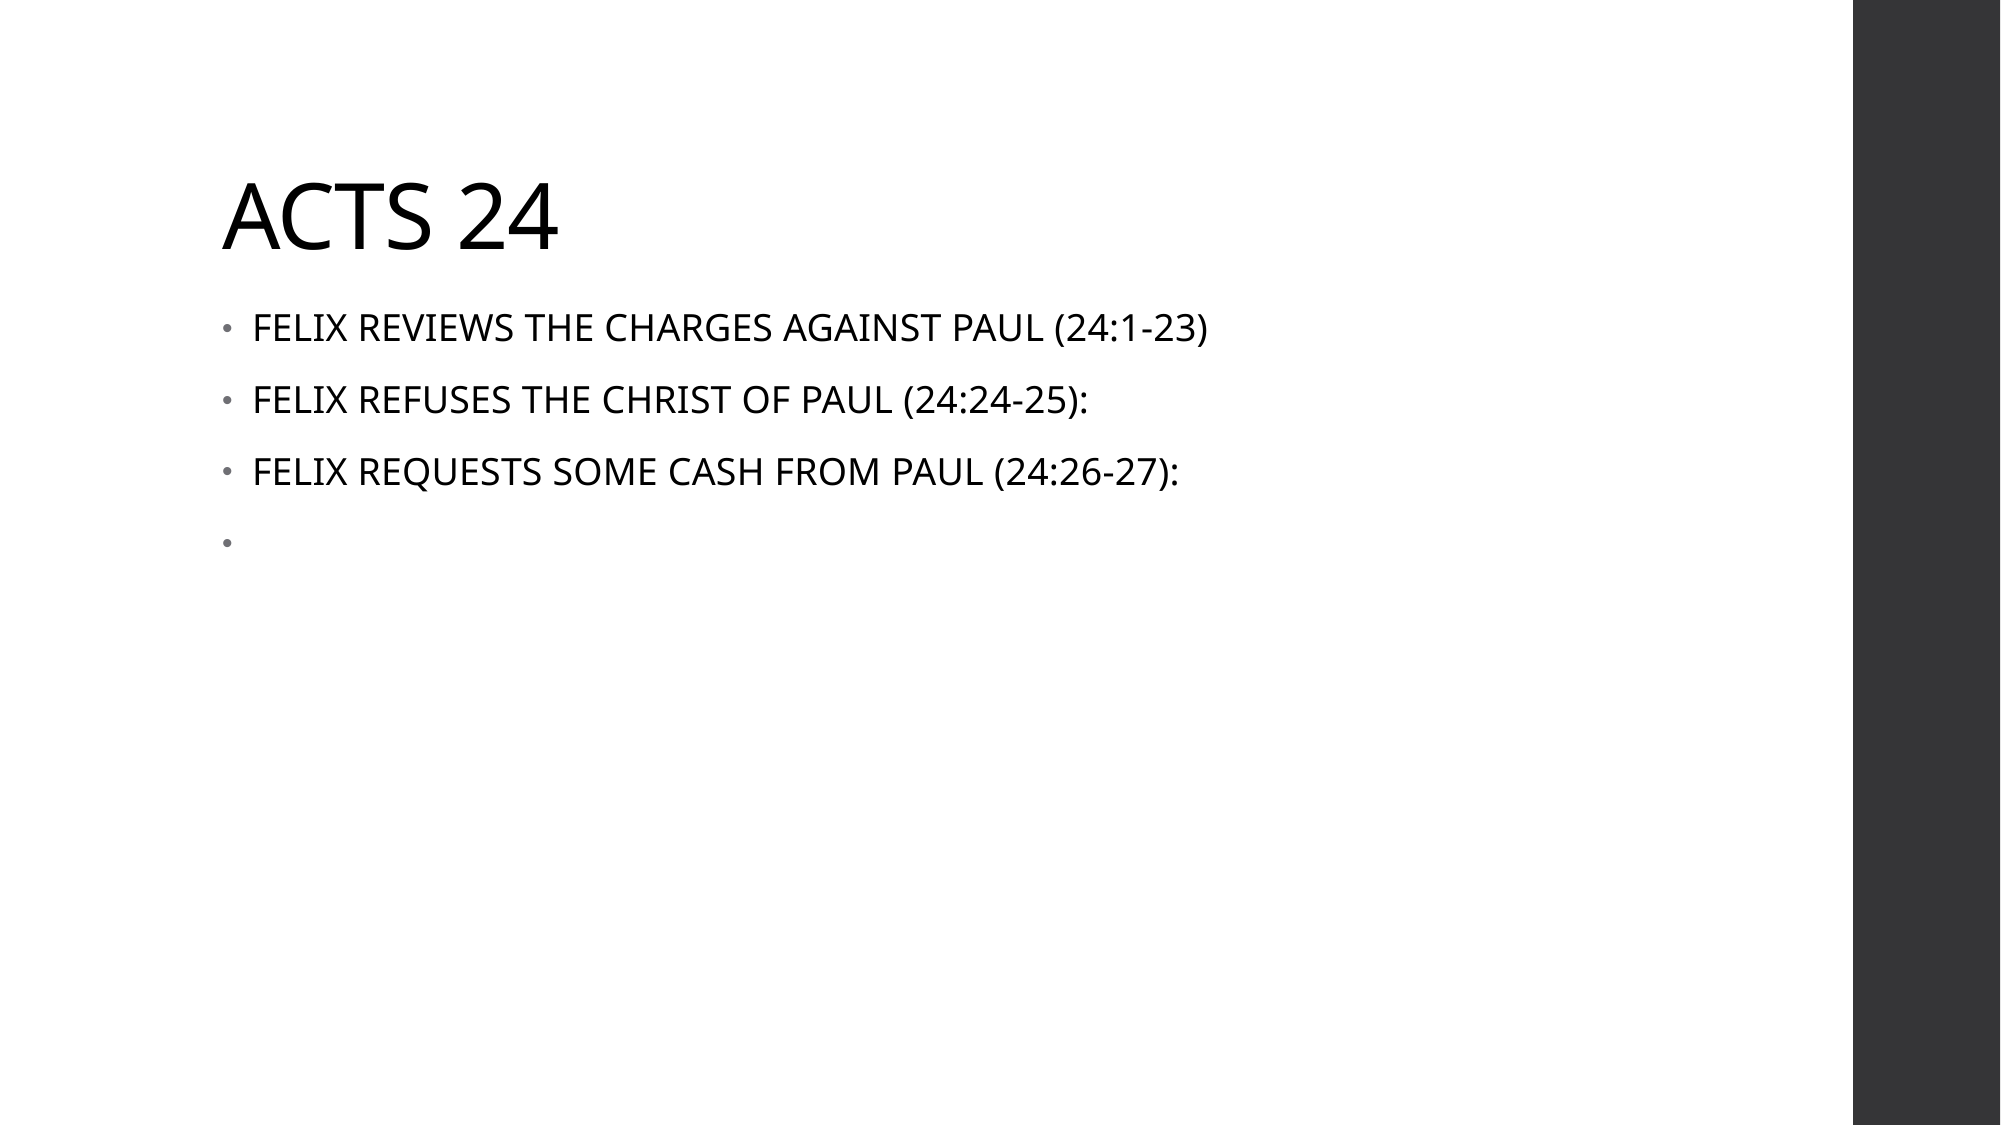

# ACTS 24
FELIX REVIEWS THE CHARGES AGAINST PAUL (24:1-23)
FELIX REFUSES THE CHRIST OF PAUL (24:24-25):
FELIX REQUESTS SOME CASH FROM PAUL (24:26-27):